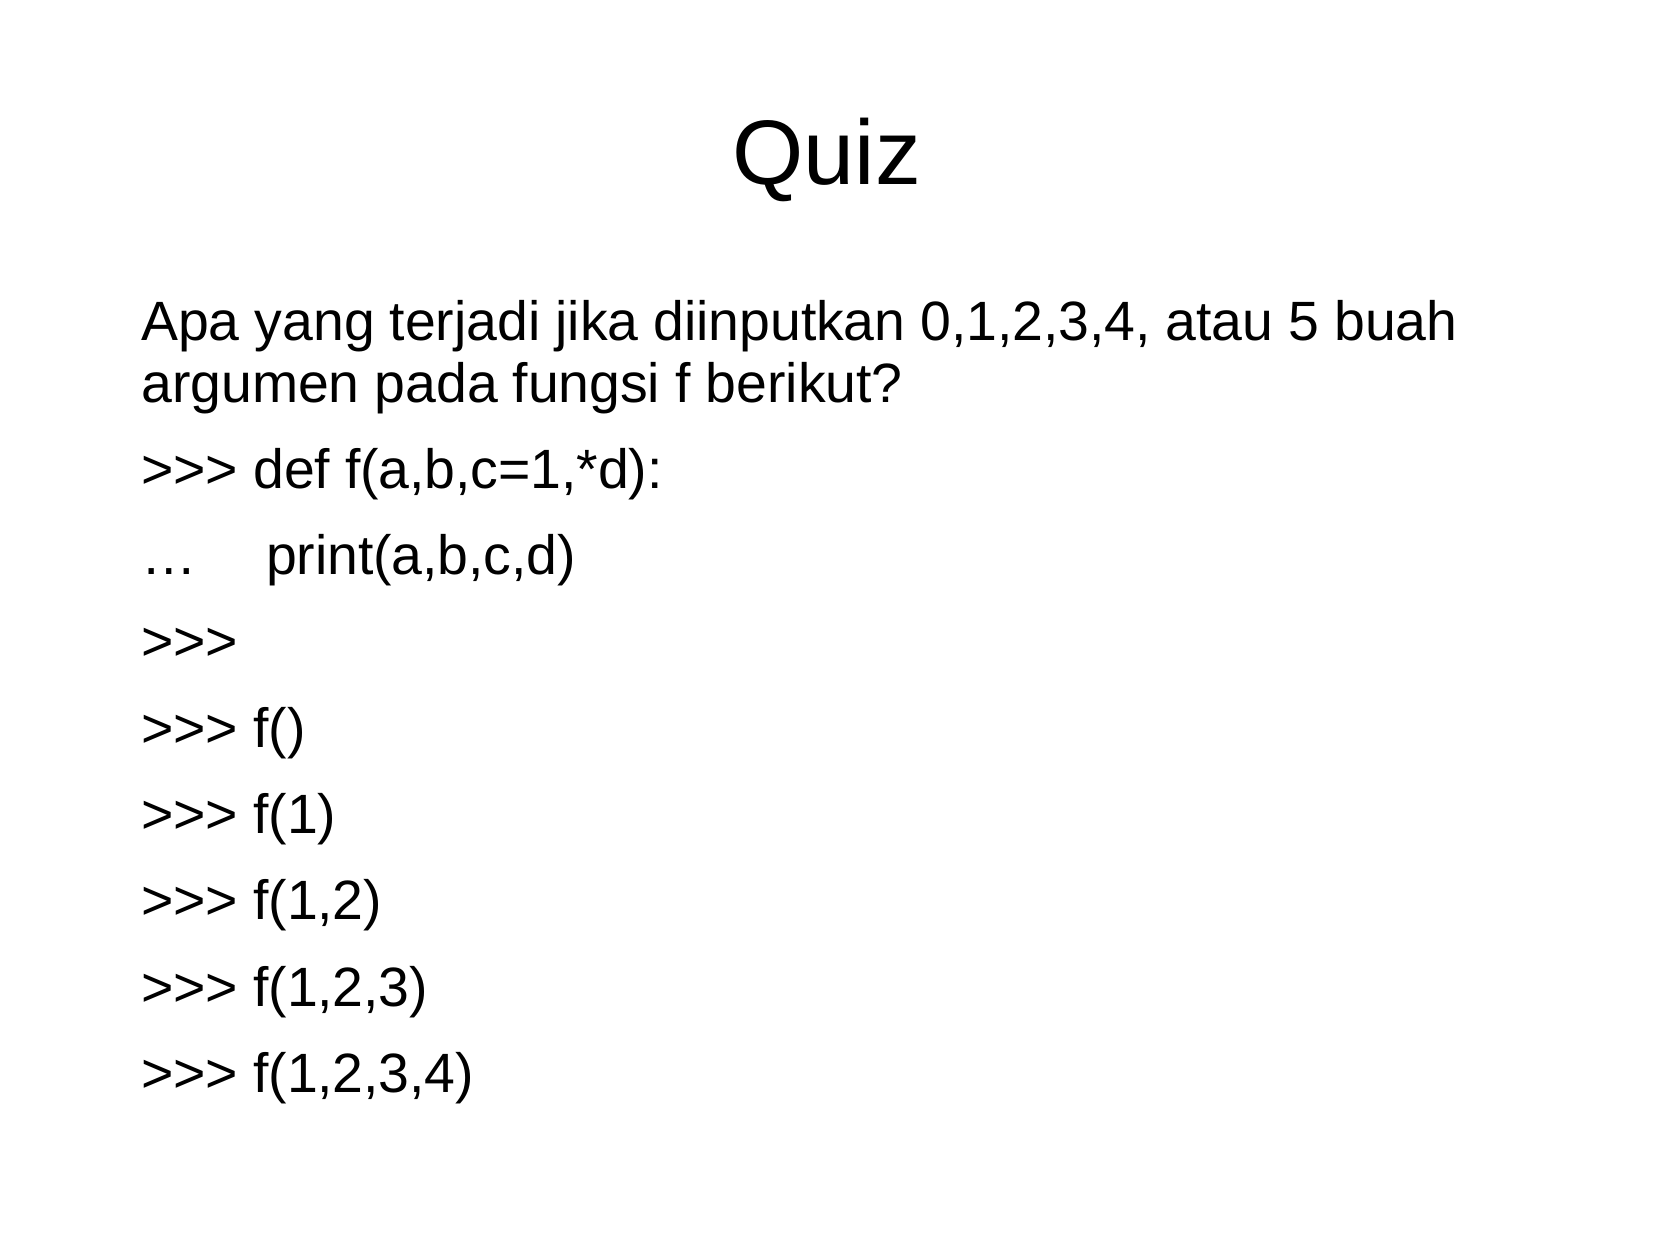

# Quiz
Apa yang terjadi jika diinputkan 0,1,2,3,4, atau 5 buah argumen pada fungsi f berikut?
>>> def f(a,b,c=1,*d):
… 	print(a,b,c,d)
>>>
>>> f()
>>> f(1)
>>> f(1,2)
>>> f(1,2,3)
>>> f(1,2,3,4)